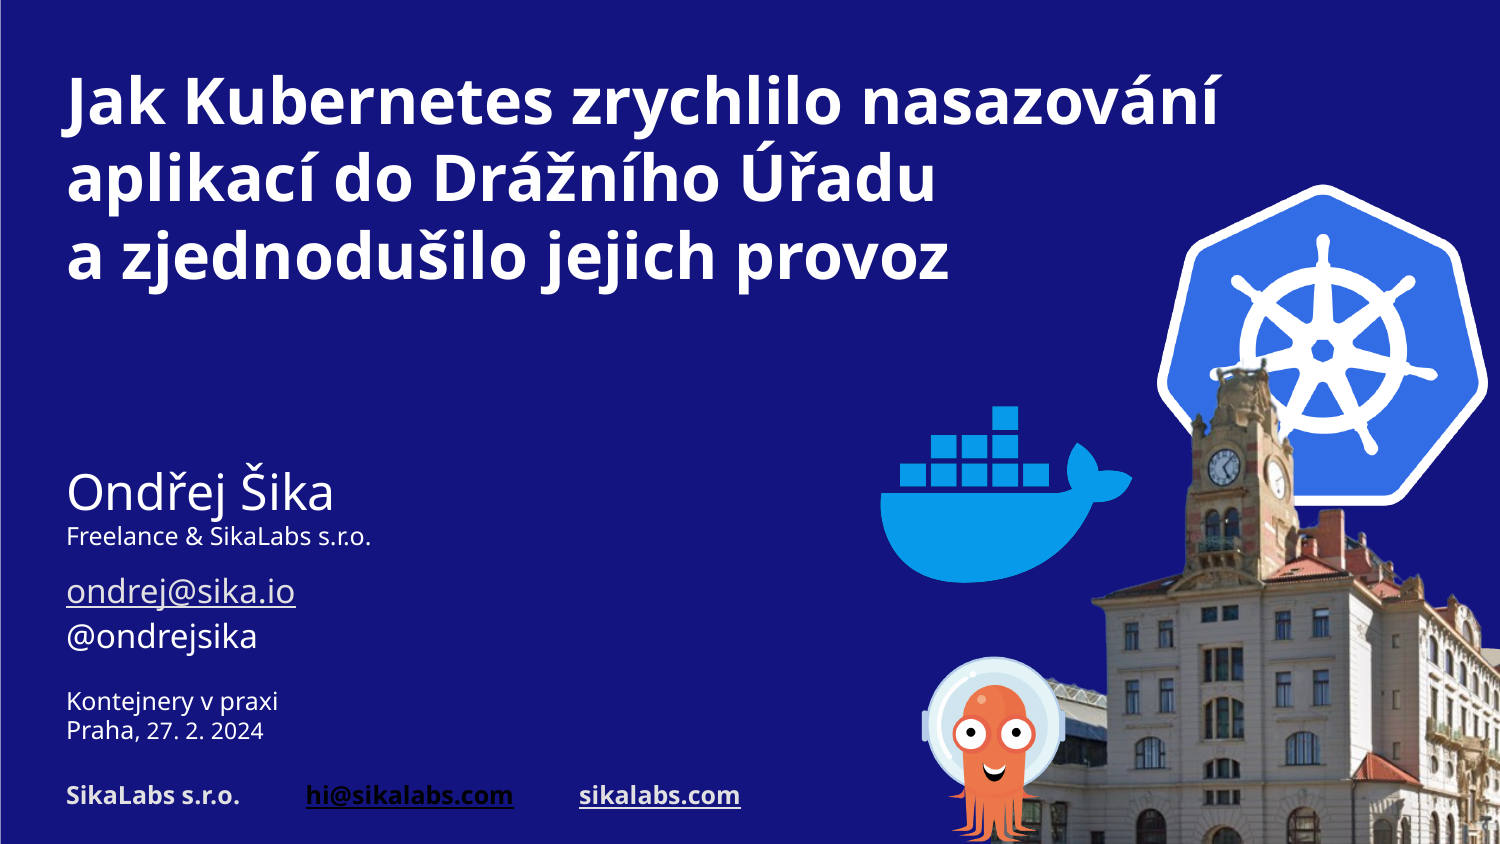

Jak Kubernetes zrychlilo nasazování aplikací do Drážního Úřadu
a zjednodušilo jejich provoz
# Ondřej Šika
Freelance & SikaLabs s.r.o.
ondrej@sika.io
@ondrejsika
Kontejnery v praxi
Praha, 27. 2. 2024